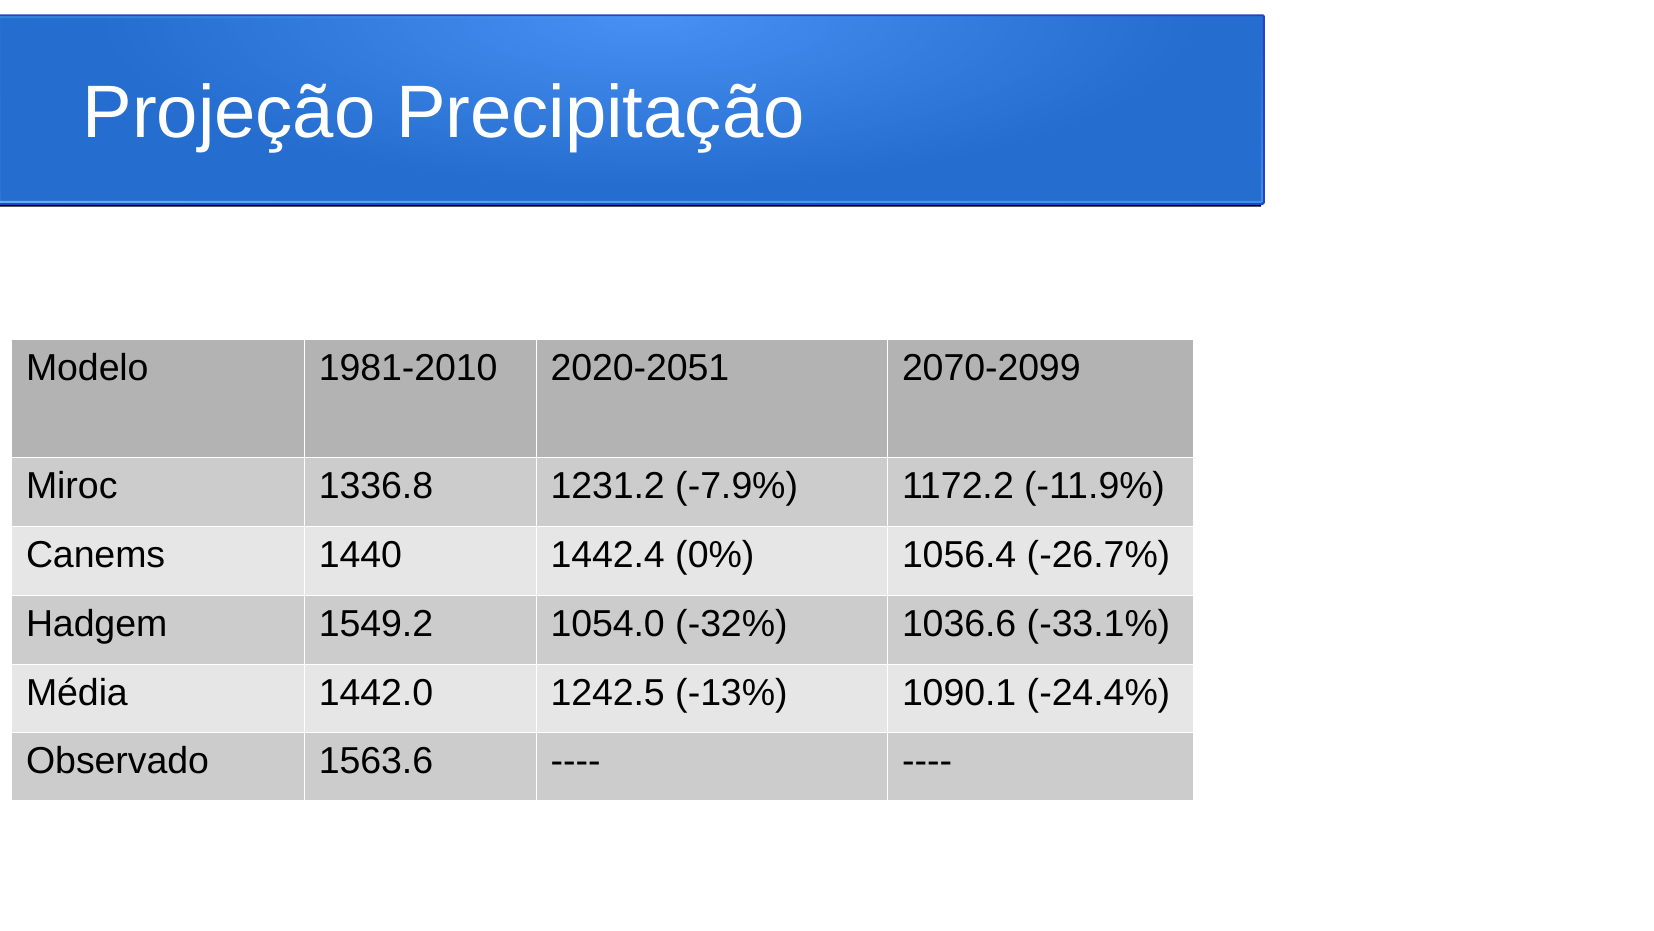

# Projeção Precipitação
| Modelo | 1981-2010 | 2020-2051 | 2070-2099 |
| --- | --- | --- | --- |
| Miroc | 1336.8 | 1231.2 (-7.9%) | 1172.2 (-11.9%) |
| Canems | 1440 | 1442.4 (0%) | 1056.4 (-26.7%) |
| Hadgem | 1549.2 | 1054.0 (-32%) | 1036.6 (-33.1%) |
| Média | 1442.0 | 1242.5 (-13%) | 1090.1 (-24.4%) |
| Observado | 1563.6 | ---- | ---- |